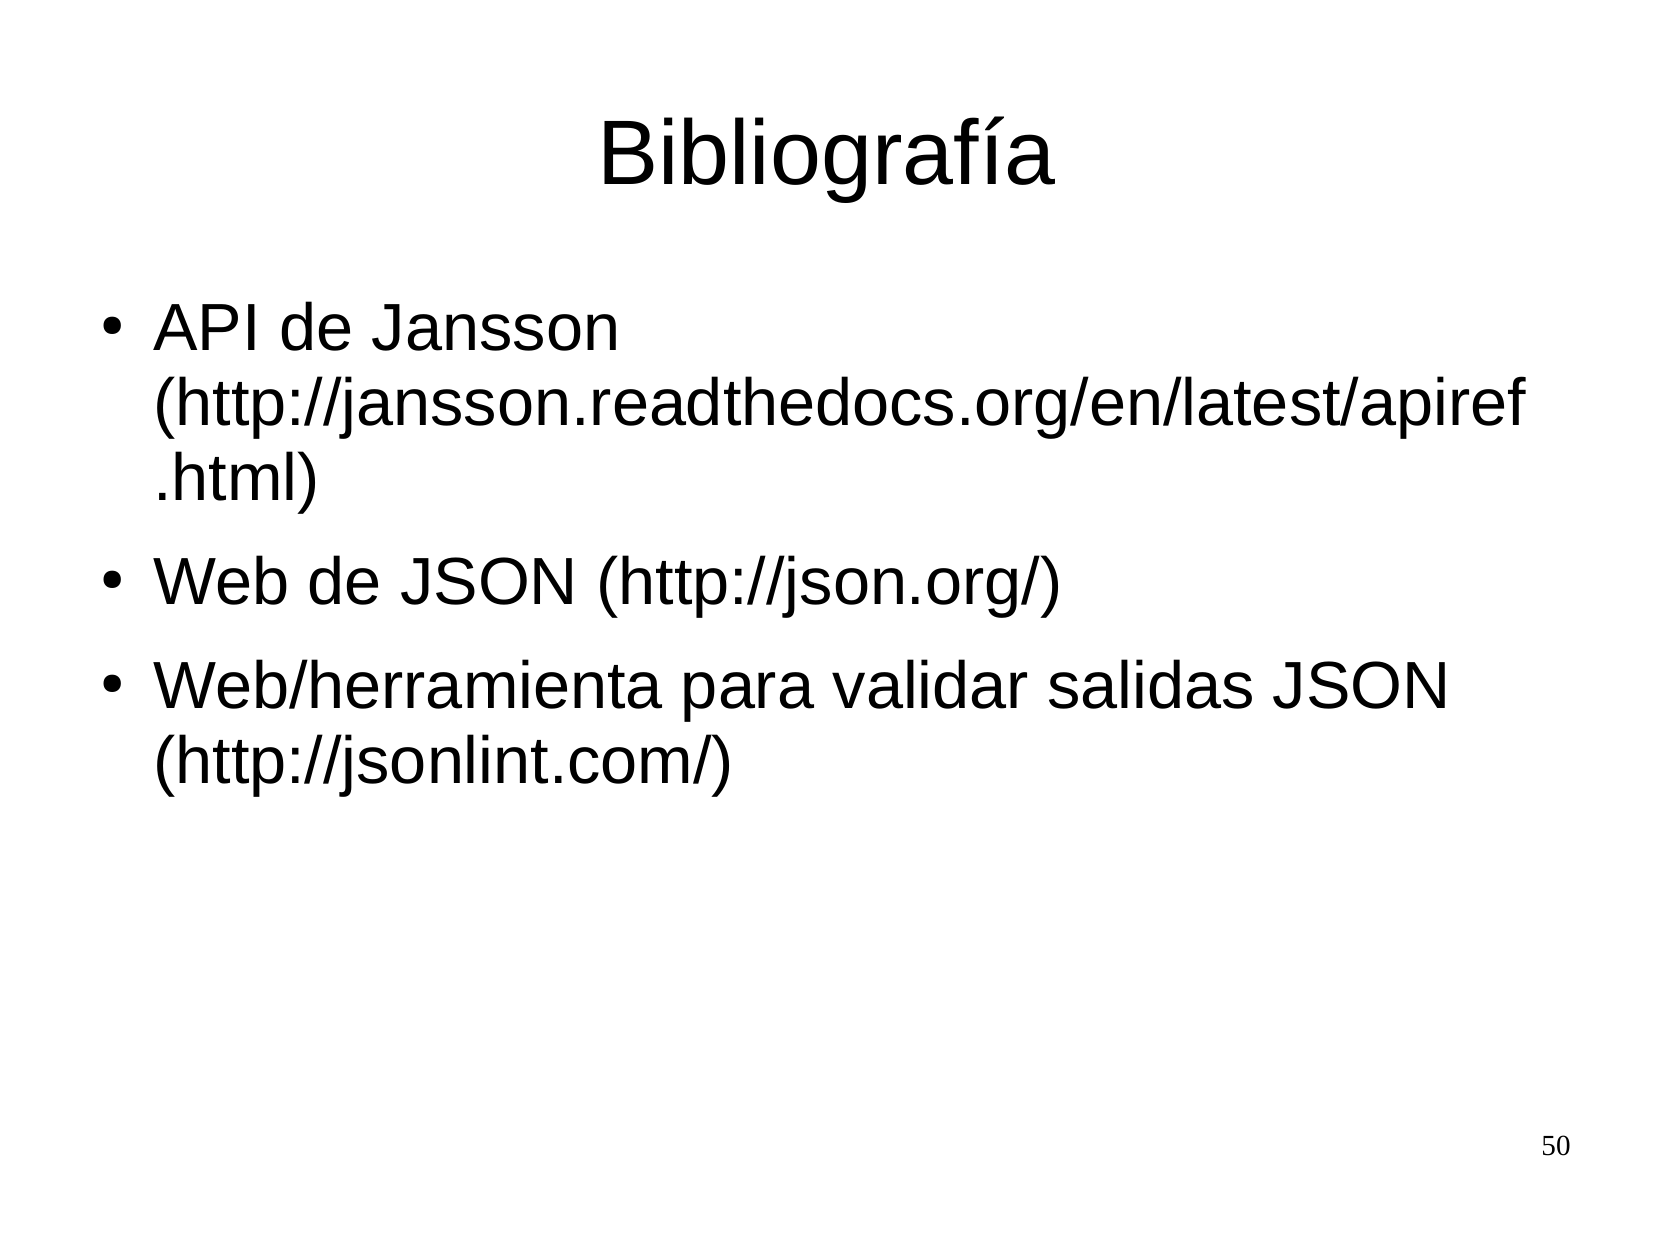

# Bibliografía
API de Jansson (http://jansson.readthedocs.org/en/latest/apiref.html)
Web de JSON (http://json.org/)
Web/herramienta para validar salidas JSON (http://jsonlint.com/)
50